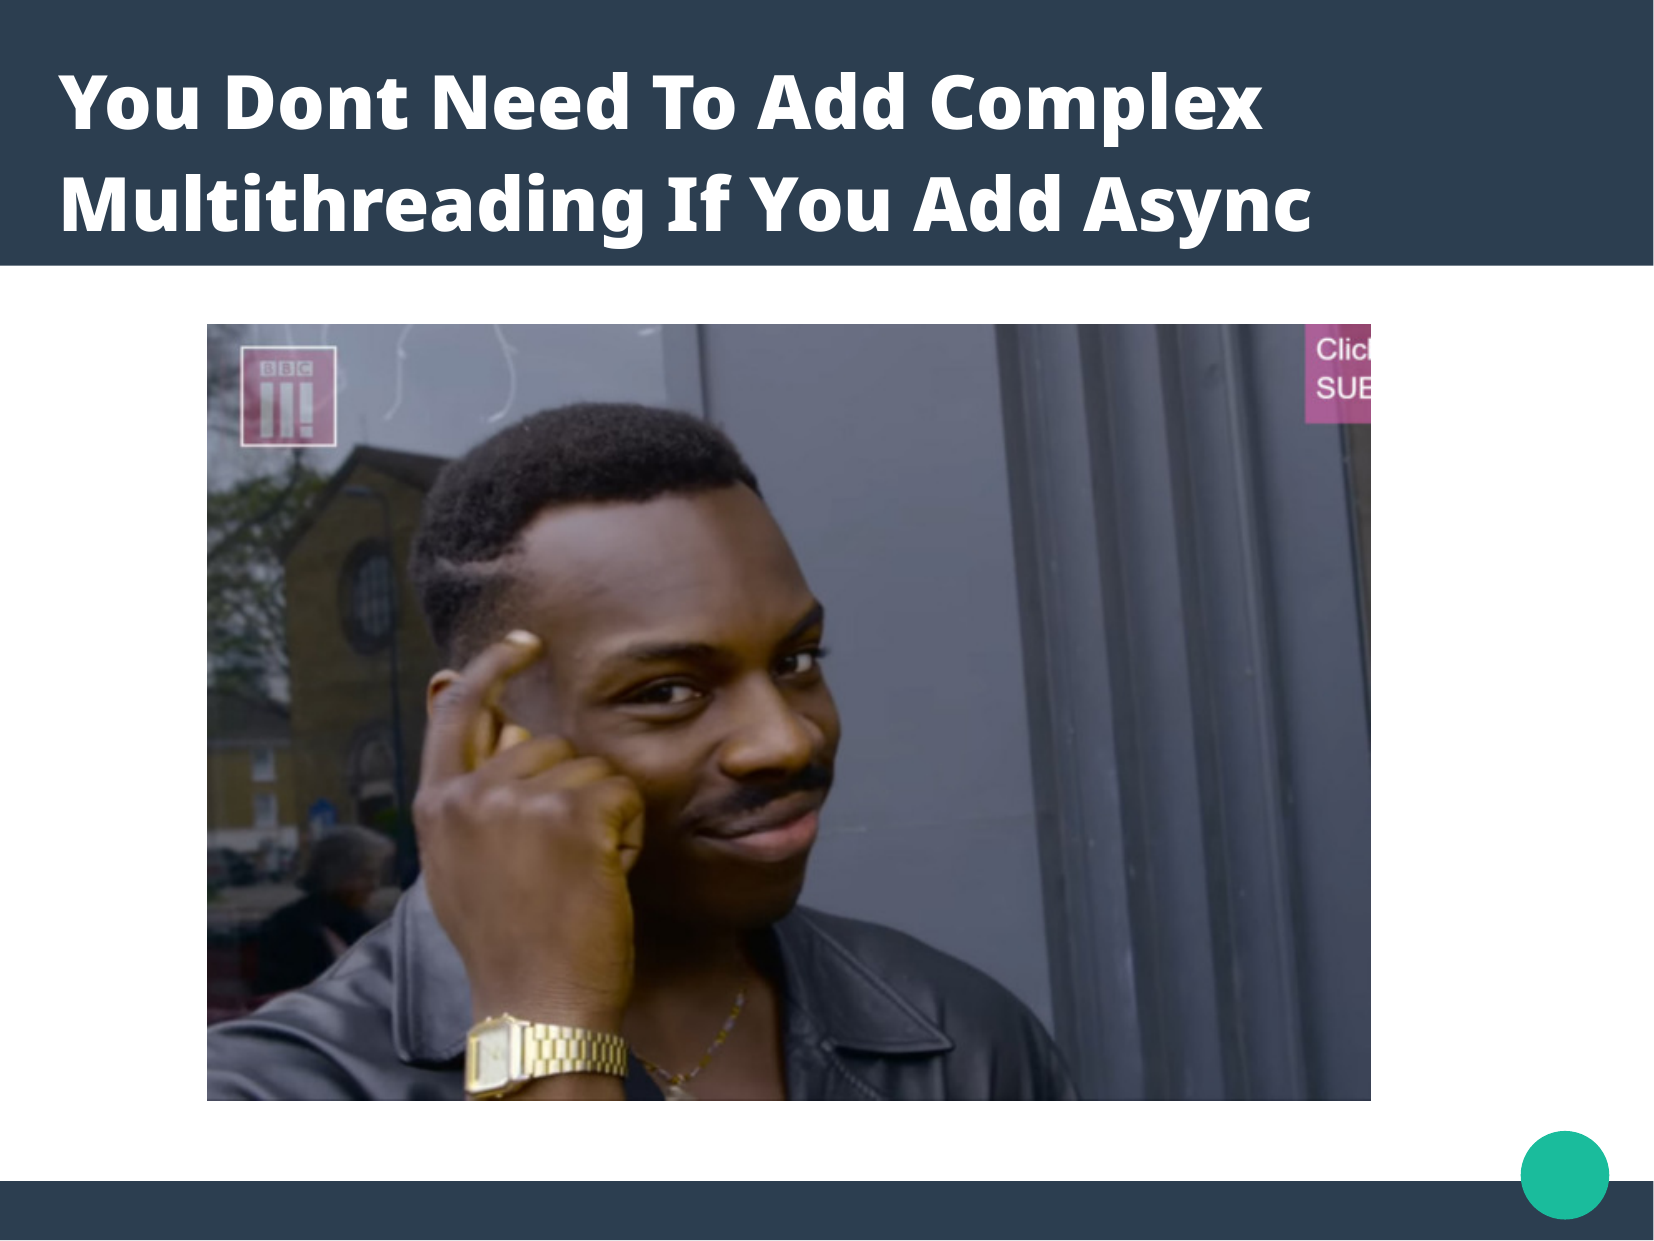

# You Dont Need To Add Complex Multithreading If You Add Async